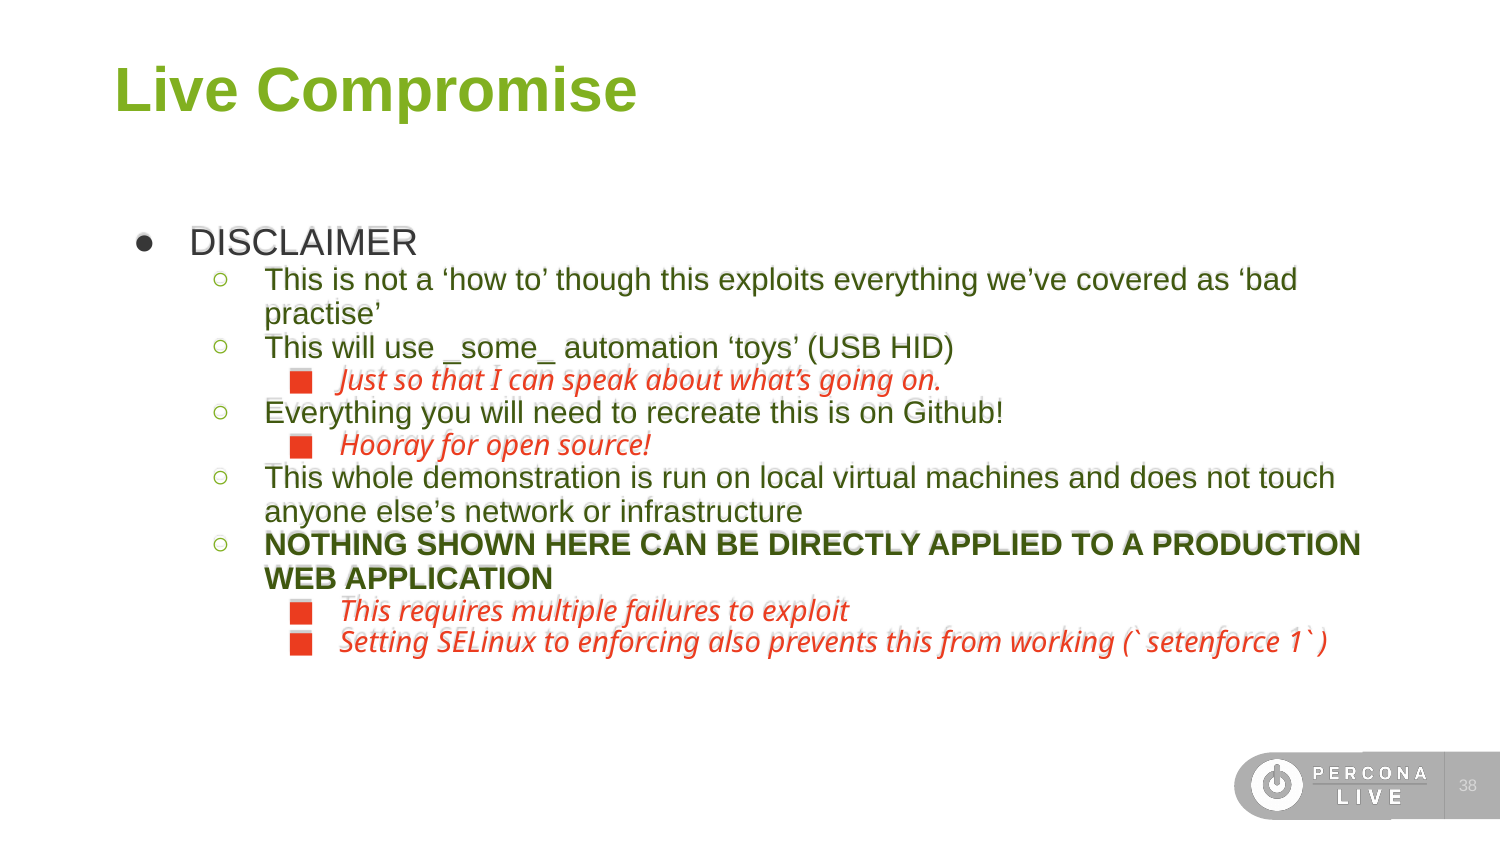

# Live Compromise
DISCLAIMER
This is not a ‘how to’ though this exploits everything we’ve covered as ‘bad practise’
This will use _some_ automation ‘toys’ (USB HID)
Just so that I can speak about what’s going on.
Everything you will need to recreate this is on Github!
Hooray for open source!
This whole demonstration is run on local virtual machines and does not touch anyone else’s network or infrastructure
NOTHING SHOWN HERE CAN BE DIRECTLY APPLIED TO A PRODUCTION WEB APPLICATION
This requires multiple failures to exploit
Setting SELinux to enforcing also prevents this from working (` setenforce 1` )